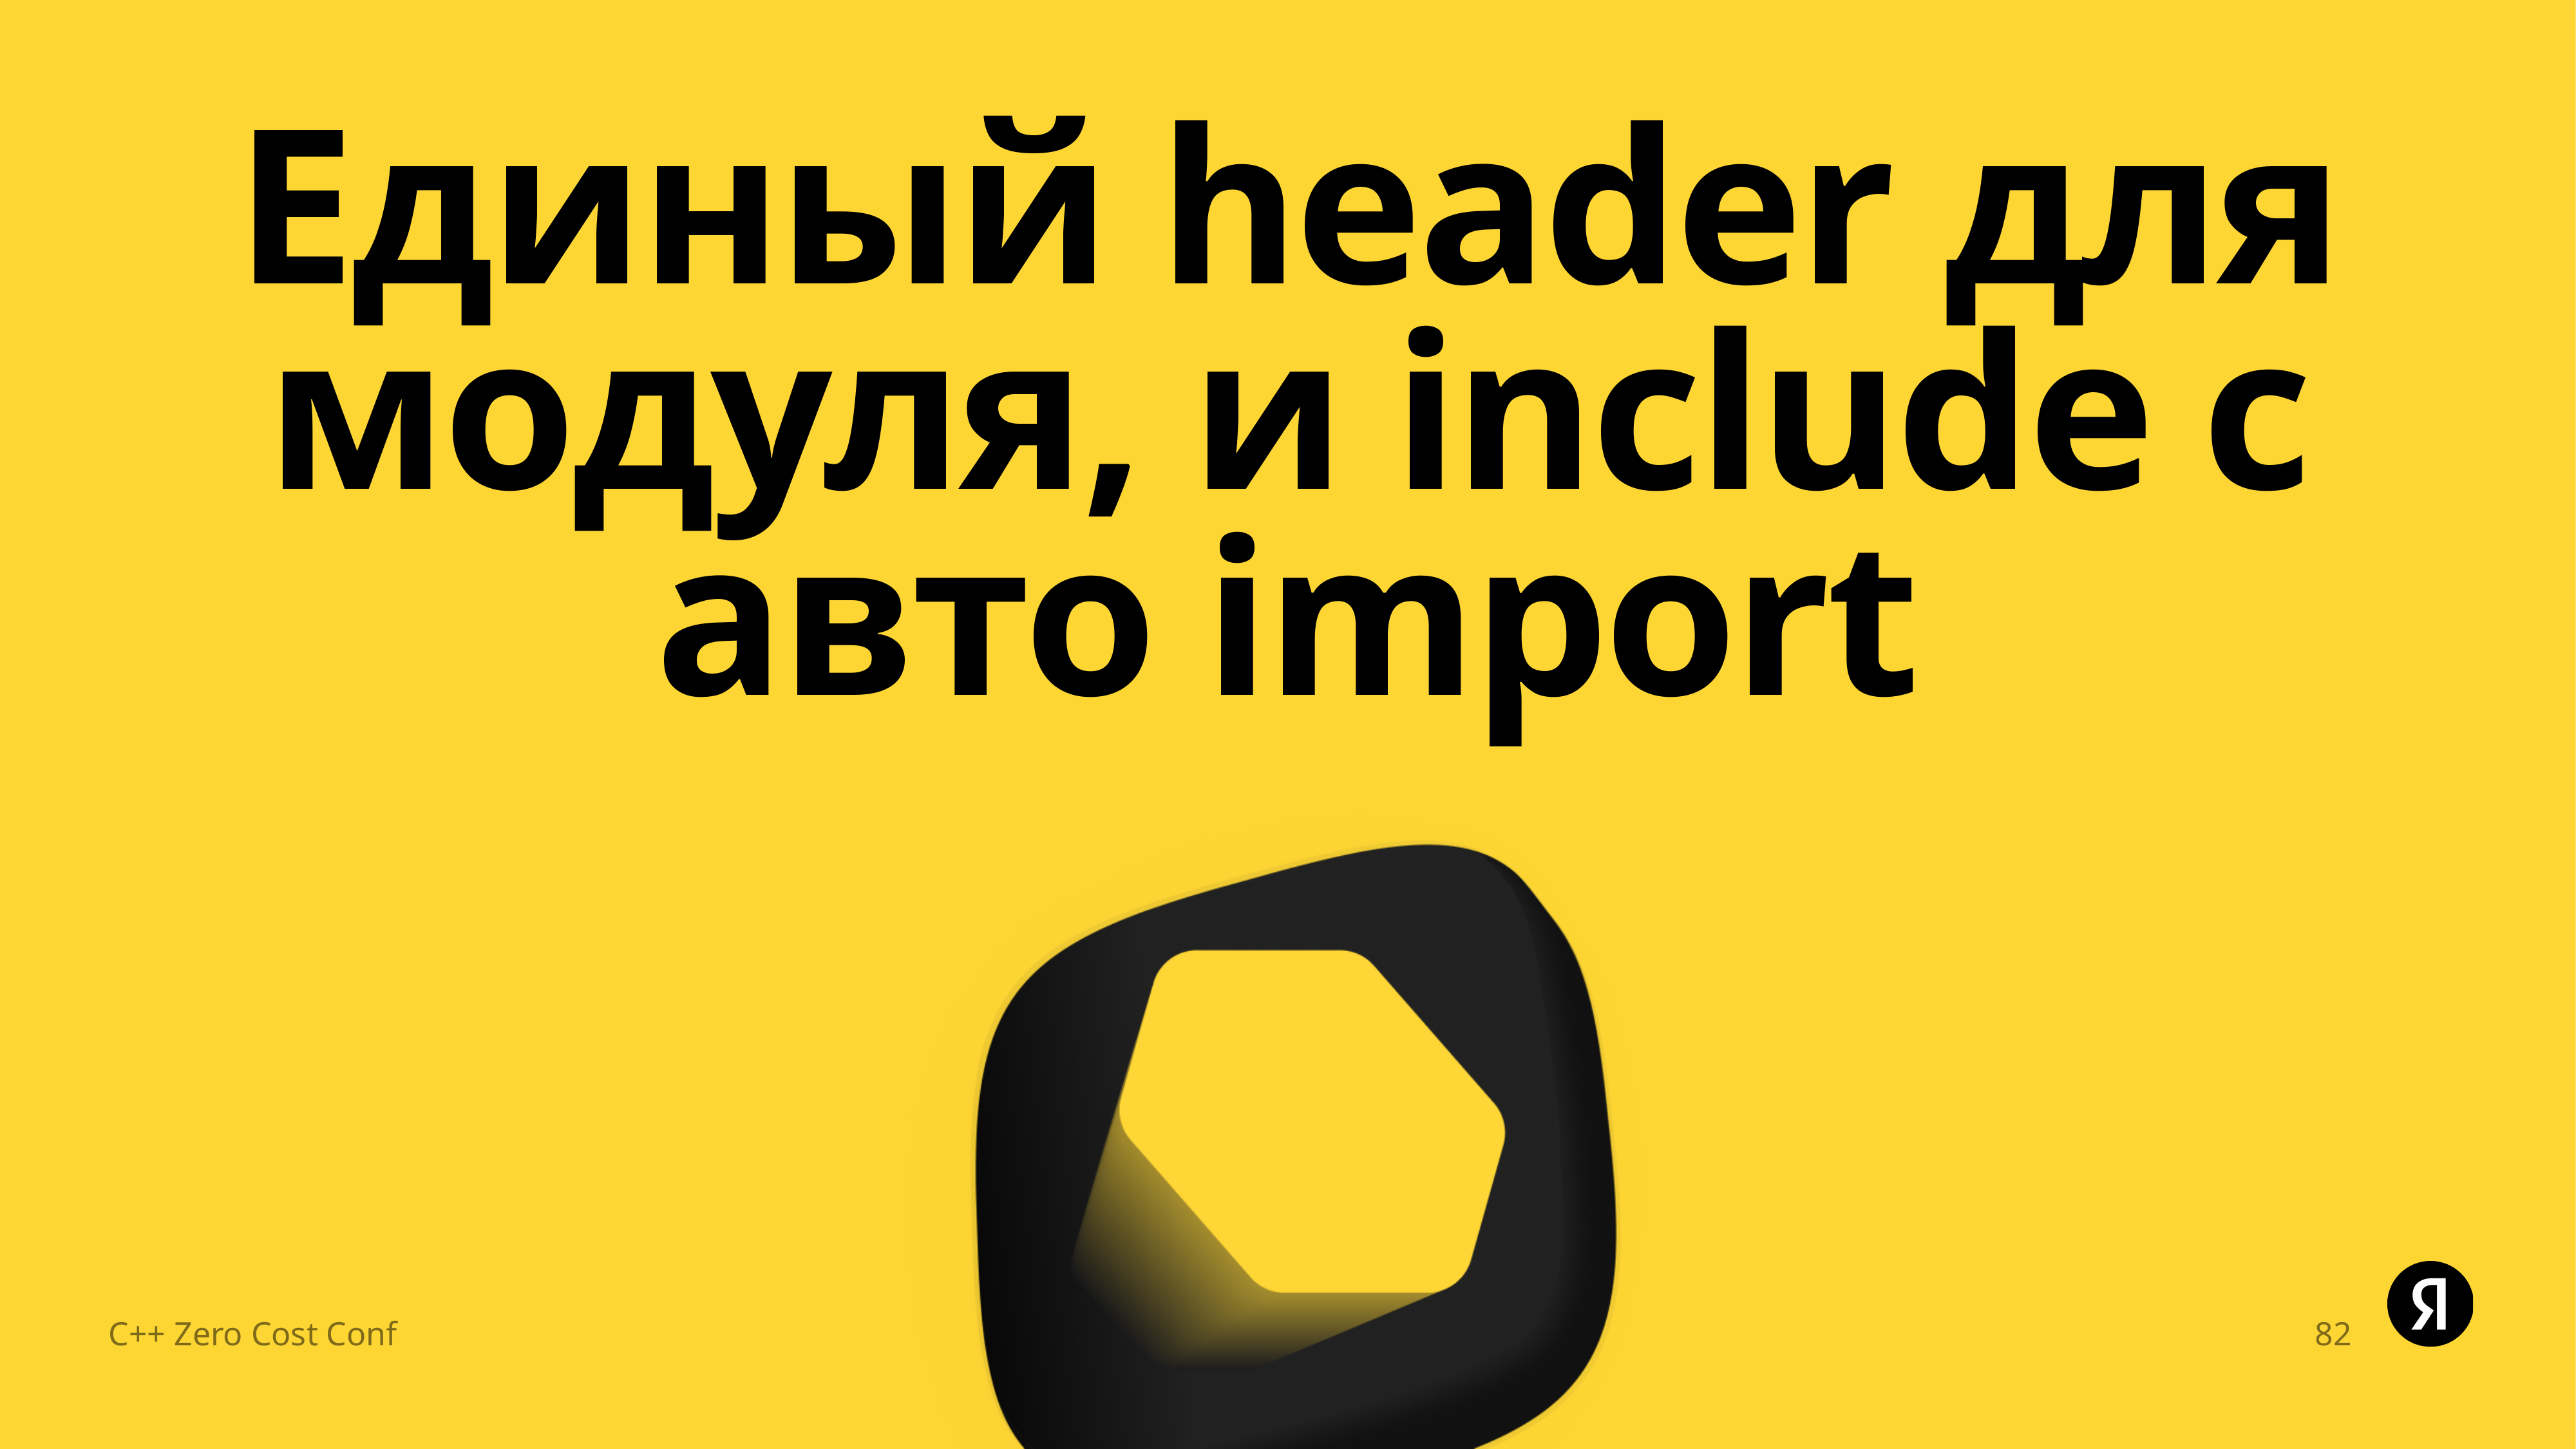

# Единый header для модуля, и include с авто import
C++ Zero Cost Conf
82